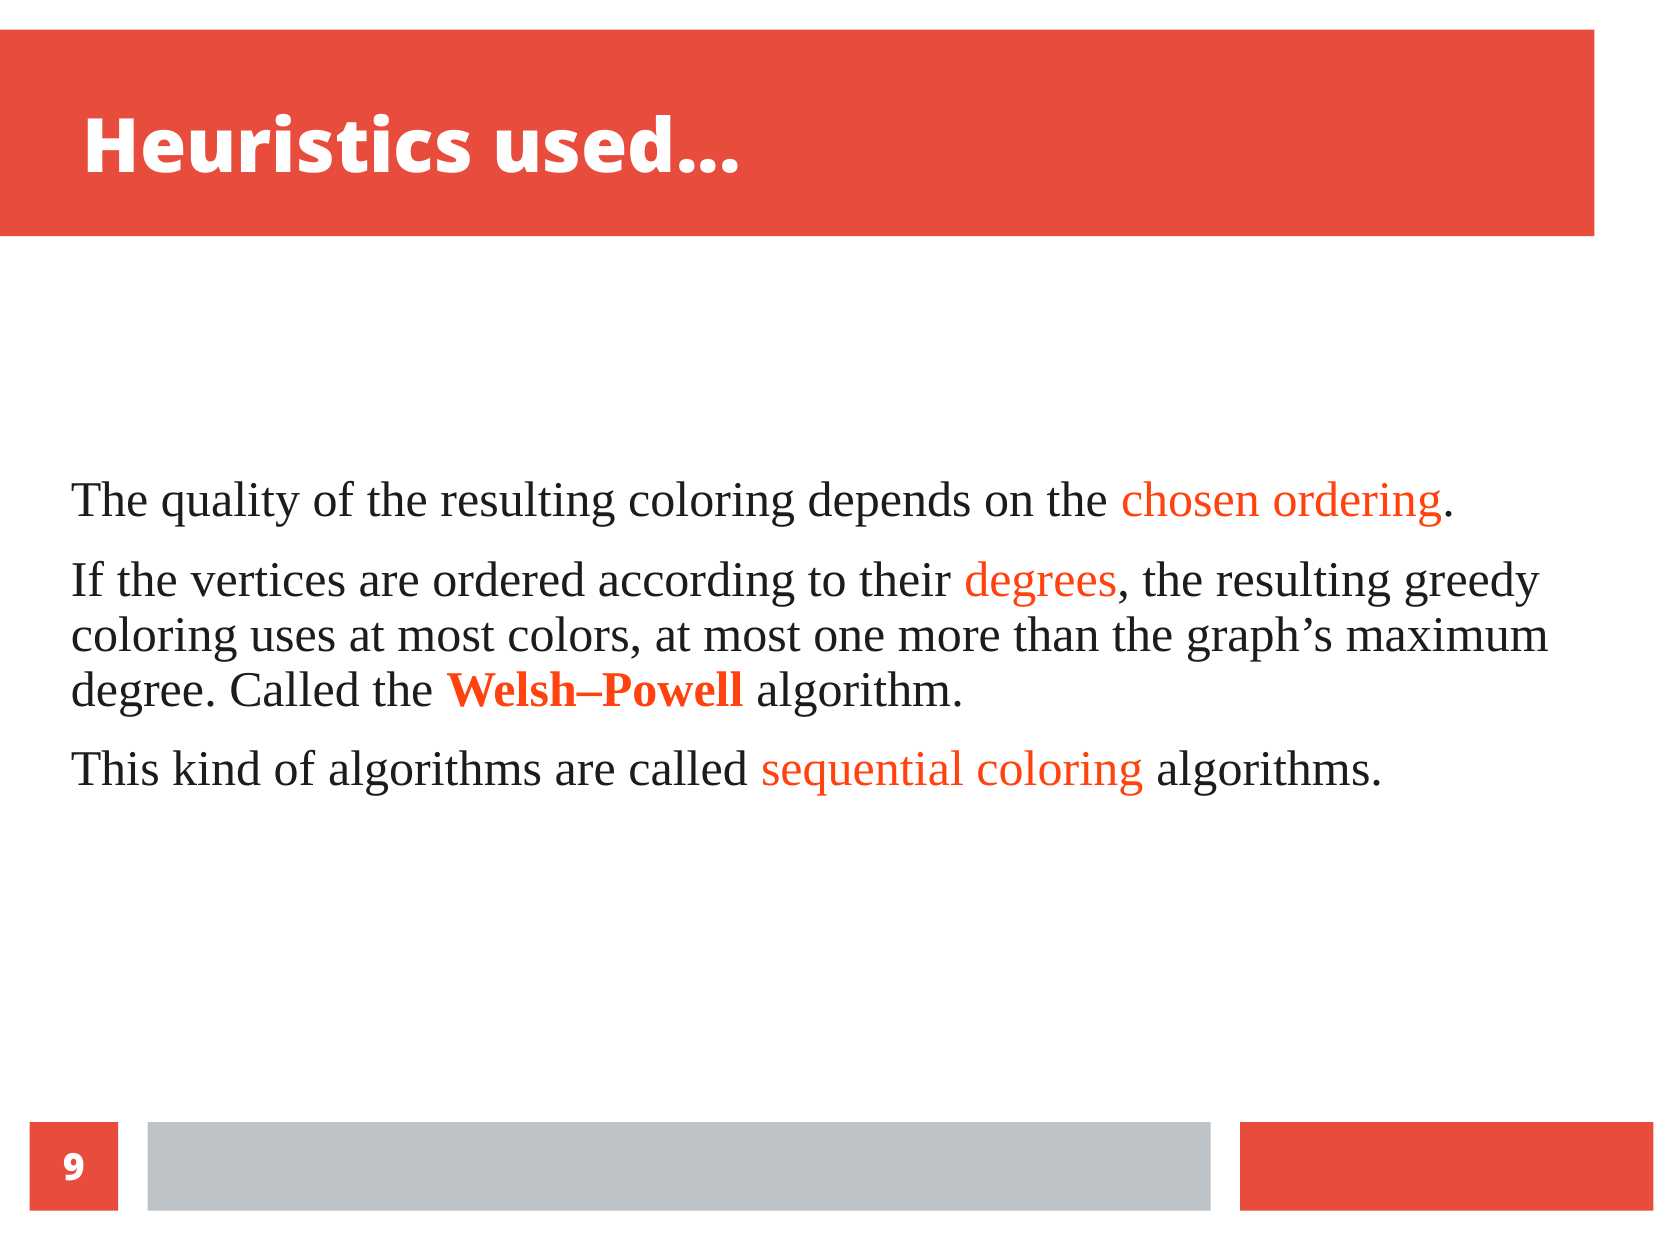

# Heuristics used...
The quality of the resulting coloring depends on the chosen ordering.
If the vertices are ordered according to their degrees, the resulting greedy coloring uses at most colors, at most one more than the graph’s maximum degree. Called the Welsh–Powell algorithm.
This kind of algorithms are called sequential coloring algorithms.
9